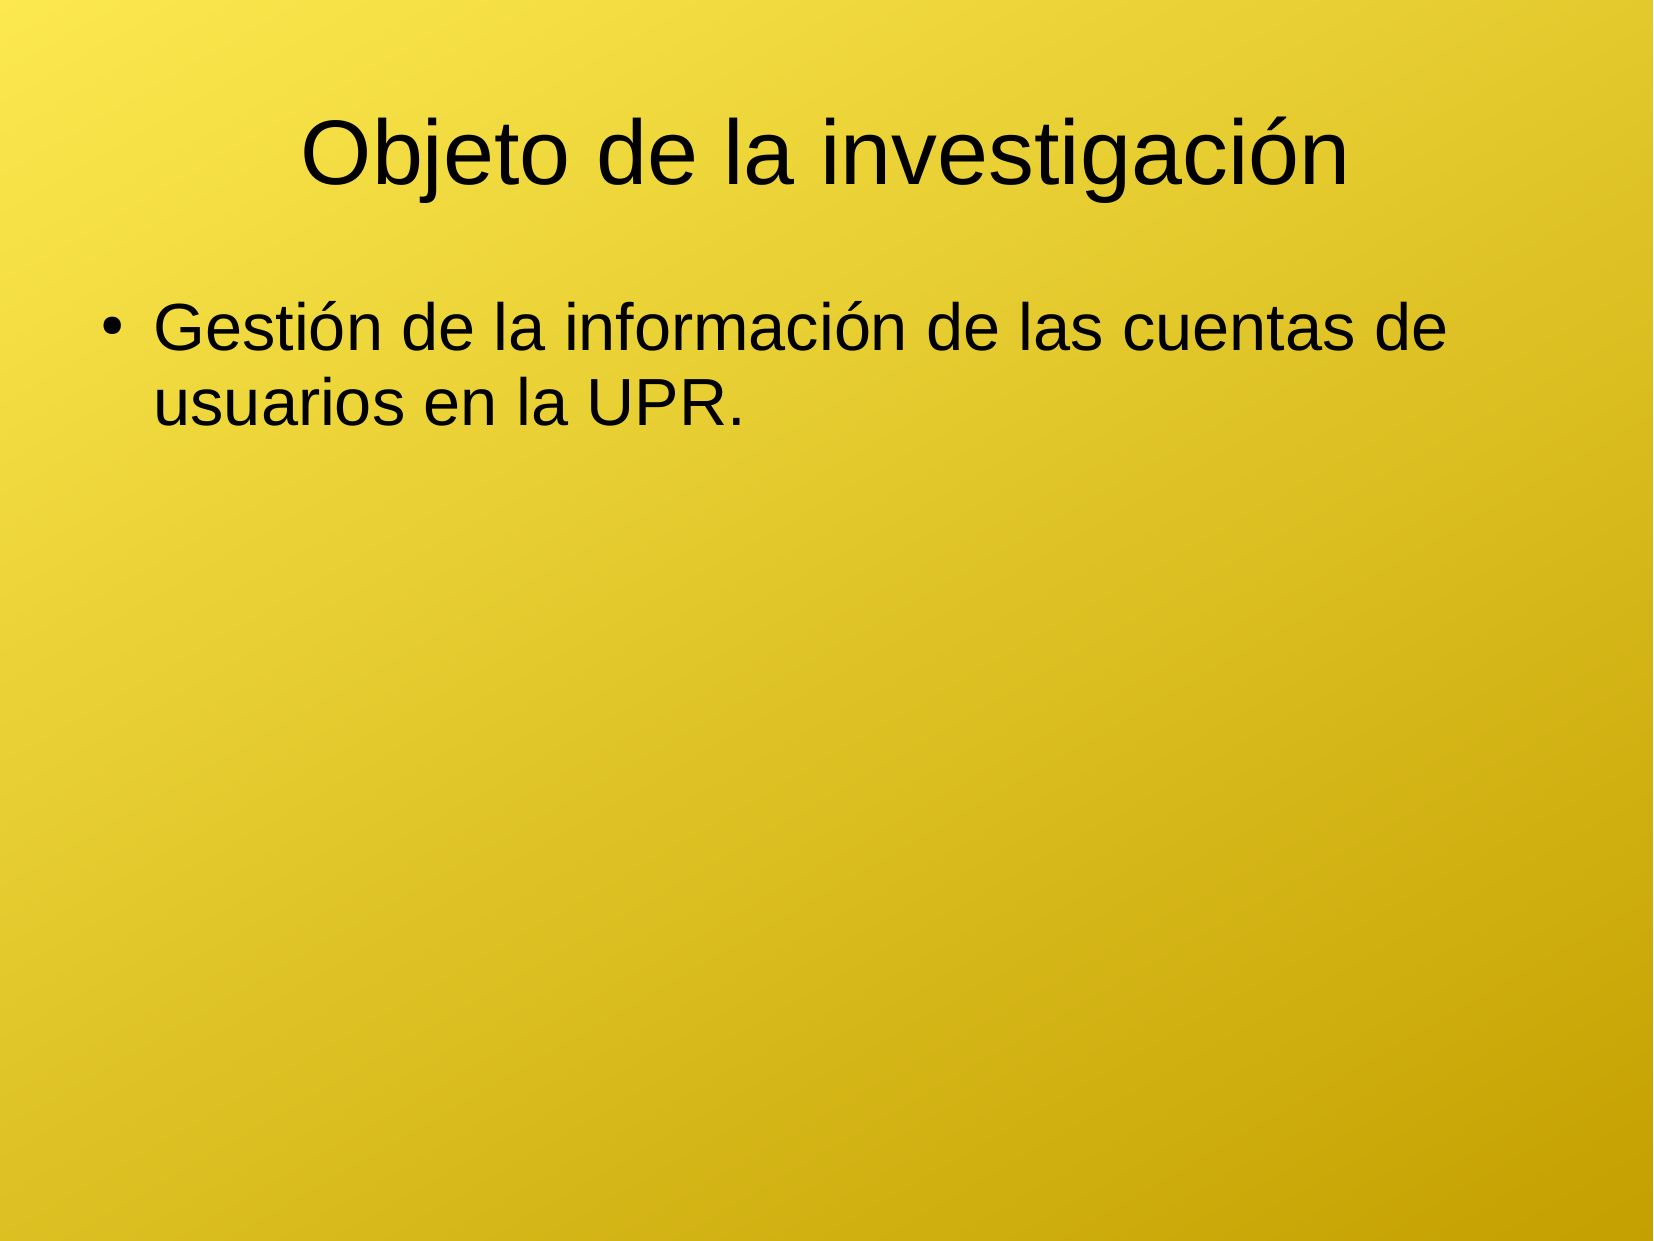

# Objeto de la investigación
Gestión de la información de las cuentas de usuarios en la UPR.